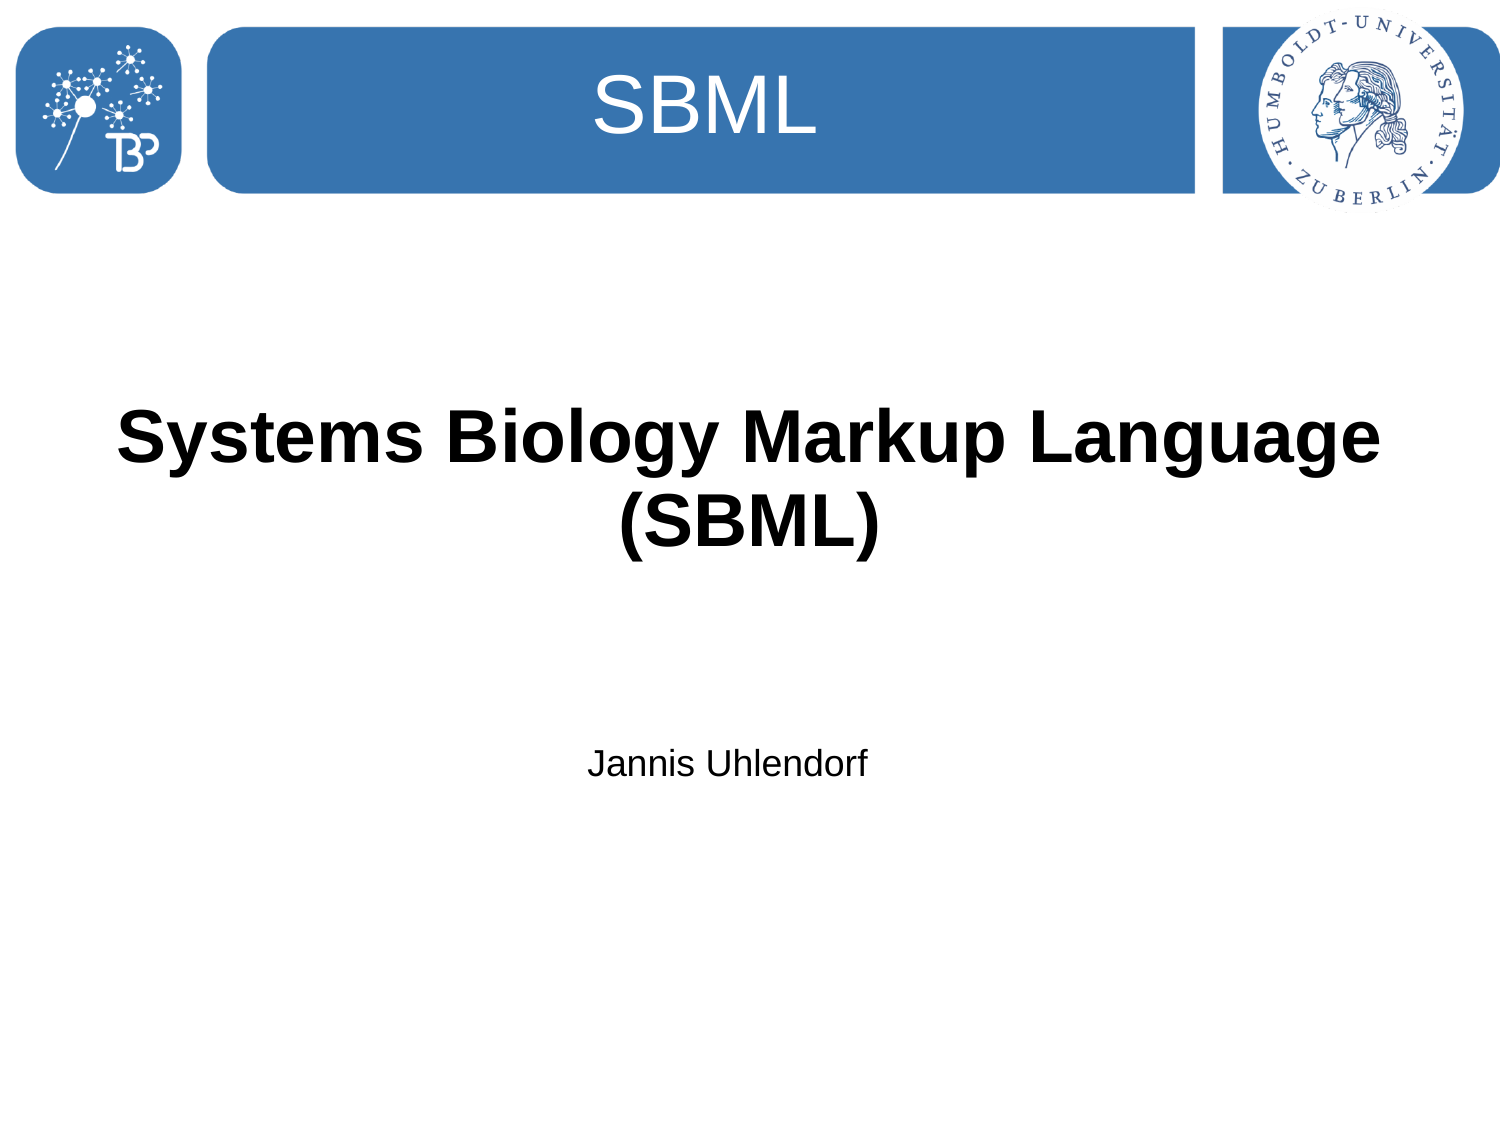

# SBML
Systems Biology Markup Language (SBML)
Jannis Uhlendorf